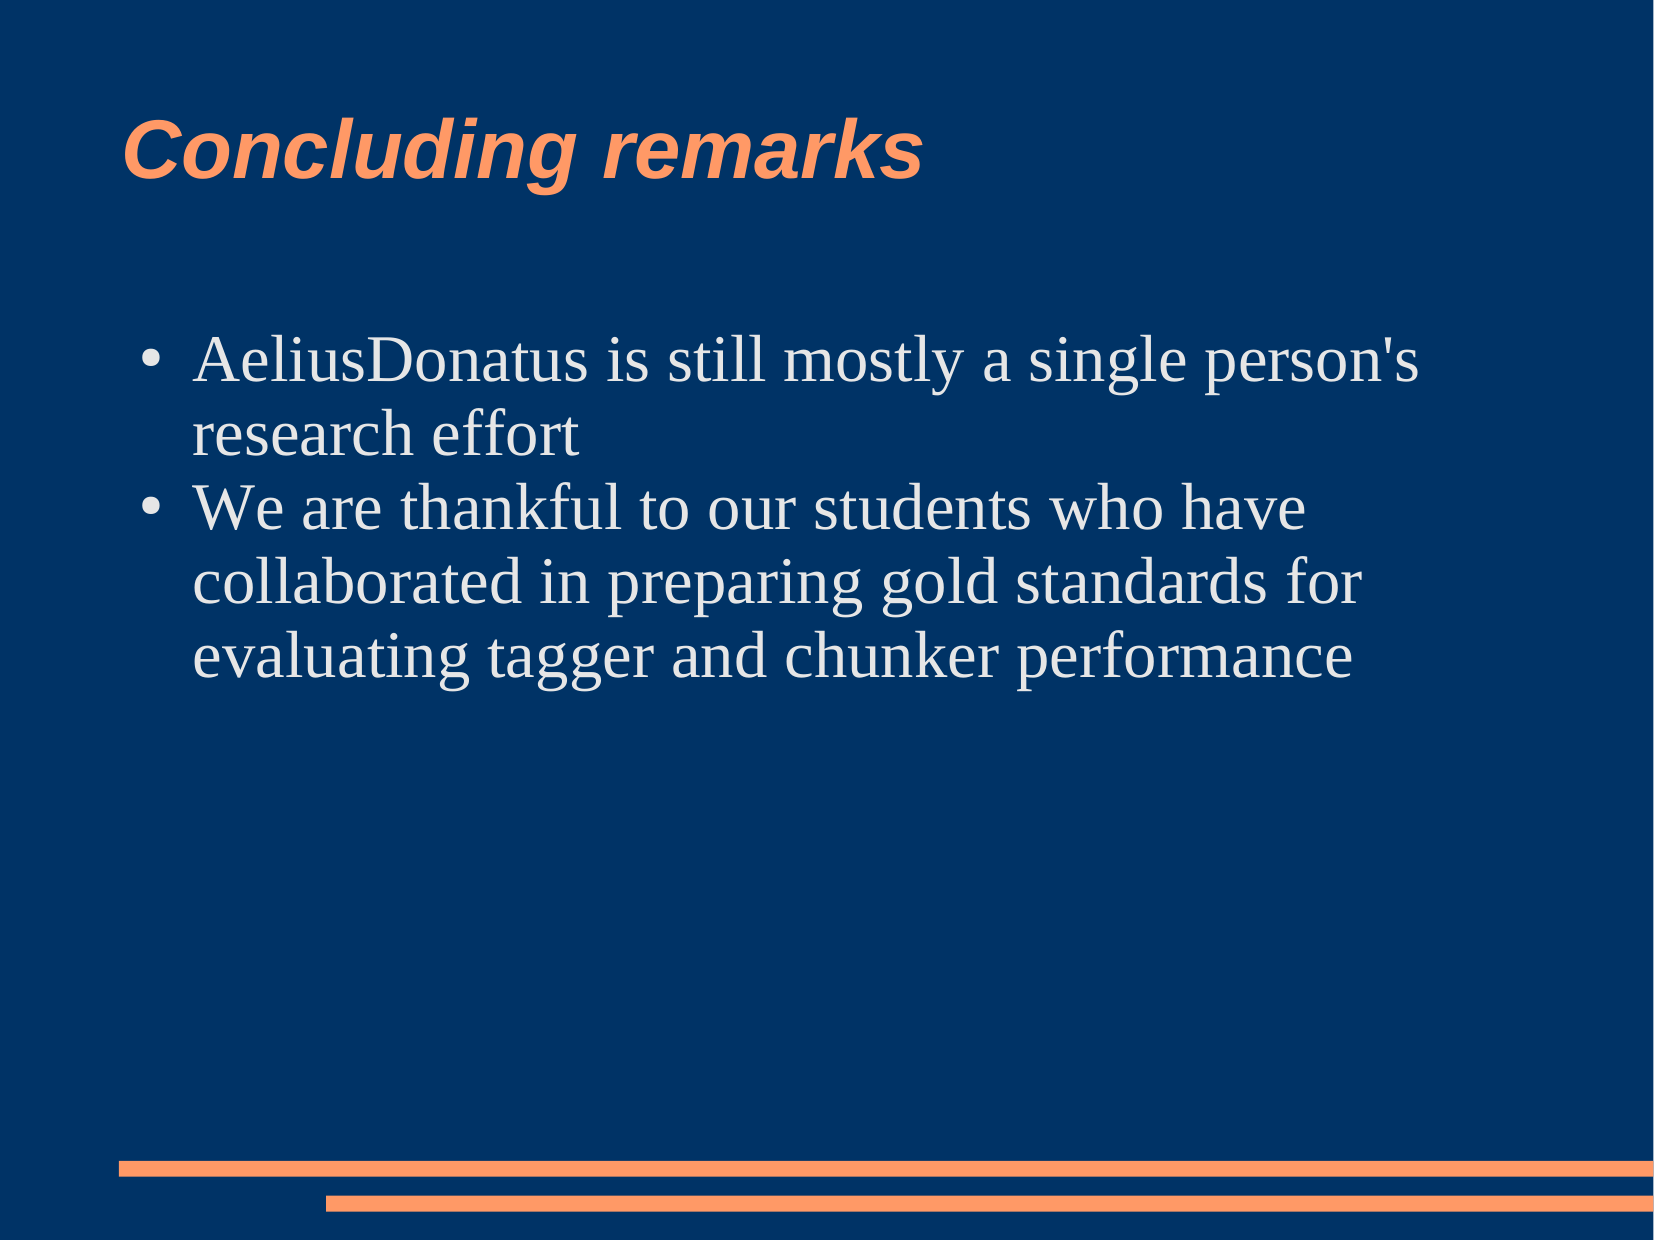

# Concluding remarks
AeliusDonatus is still mostly a single person's research effort
We are thankful to our students who have collaborated in preparing gold standards for evaluating tagger and chunker performance